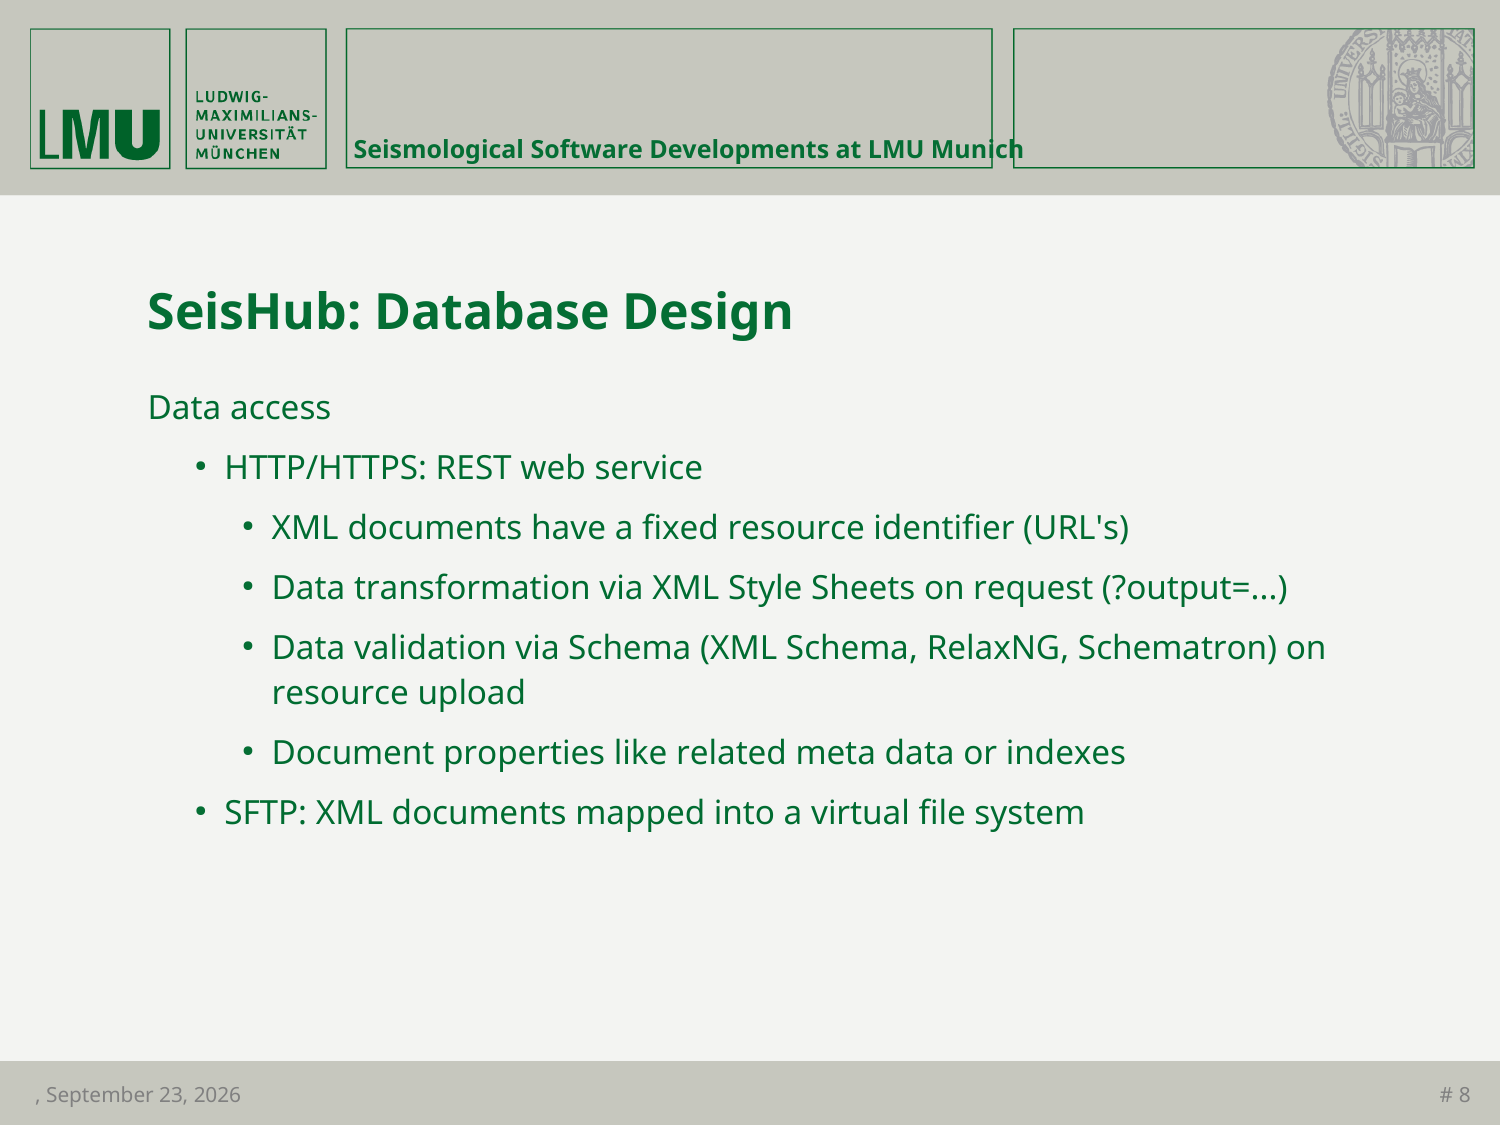

# SeisHub: Database Design
Data access
HTTP/HTTPS: REST web service
XML documents have a fixed resource identifier (URL's)
Data transformation via XML Style Sheets on request (?output=...)
Data validation via Schema (XML Schema, RelaxNG, Schematron) on resource upload
Document properties like related meta data or indexes
SFTP: XML documents mapped into a virtual file system
8